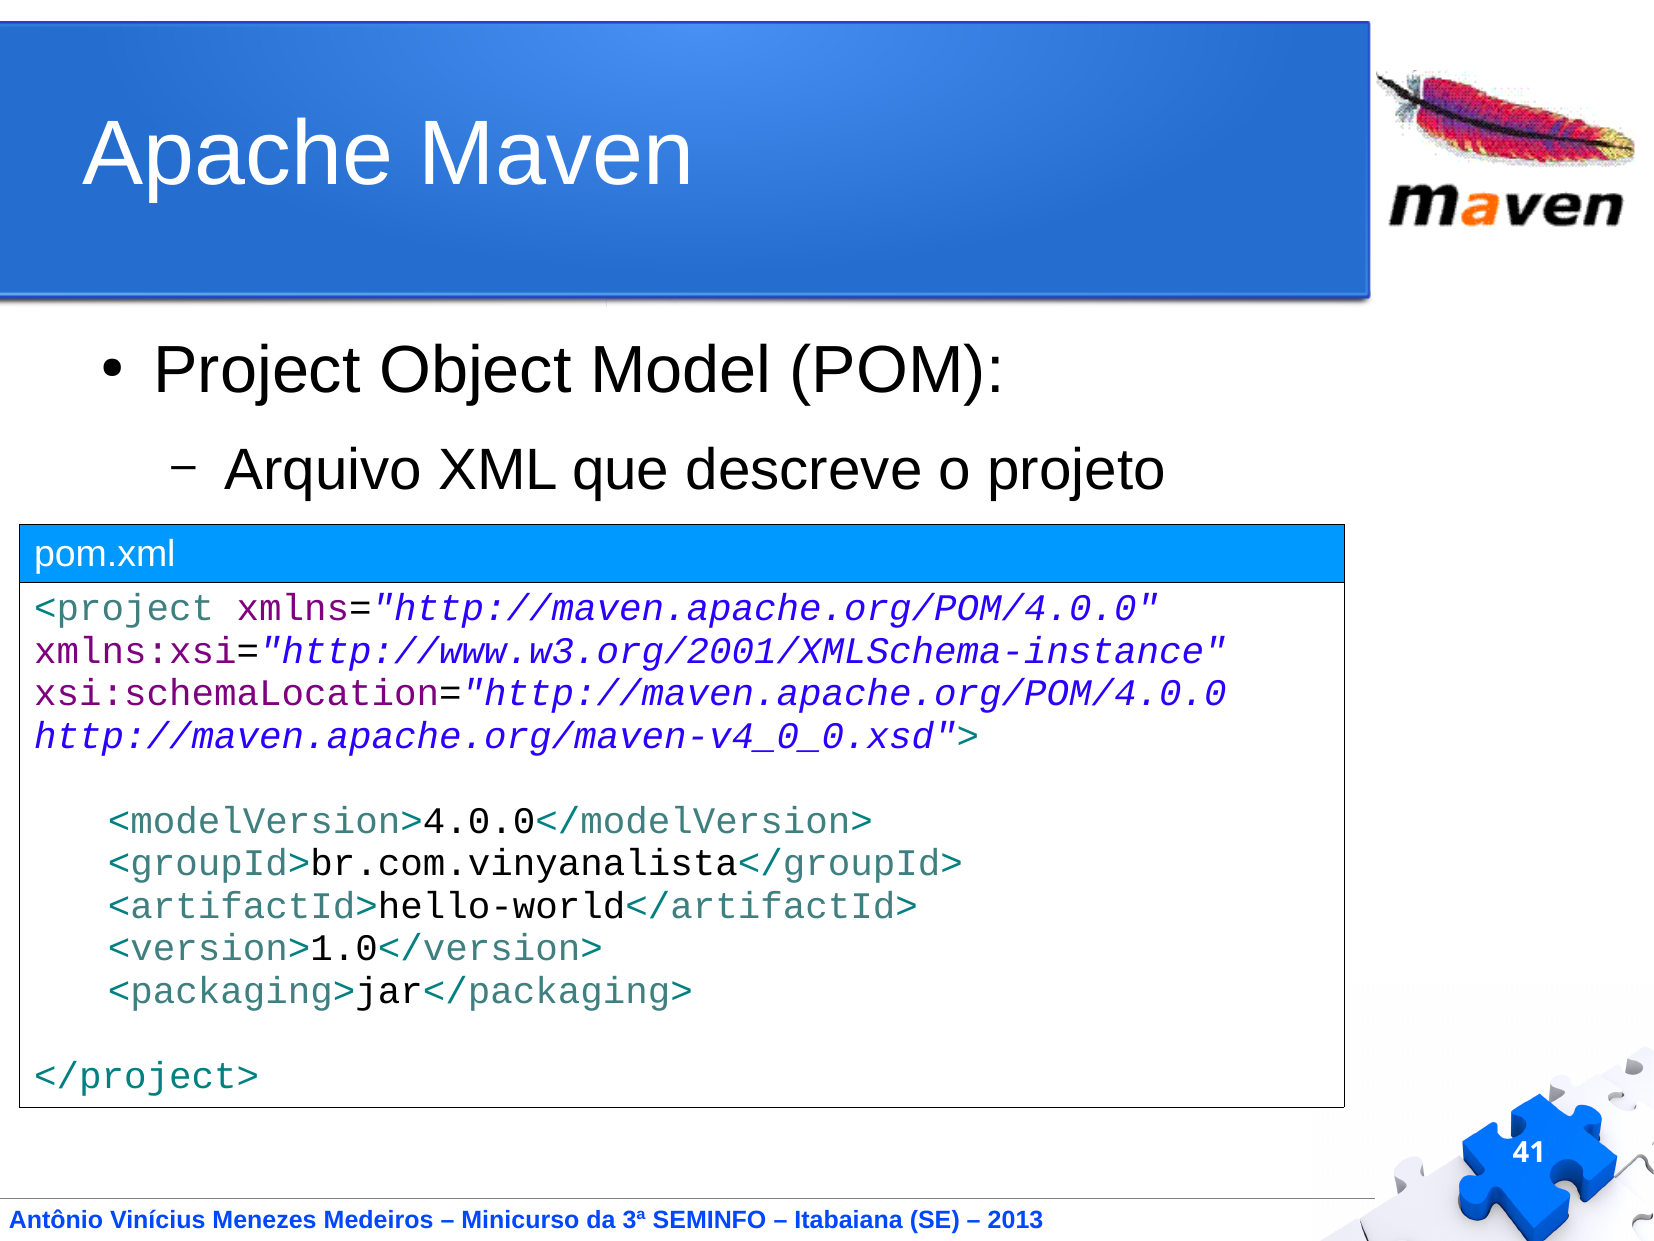

# Apache Maven
Project Object Model (POM):
Arquivo XML que descreve o projeto
| pom.xml |
| --- |
| <project xmlns="http://maven.apache.org/POM/4.0.0" xmlns:xsi="http://www.w3.org/2001/XMLSchema-instance" xsi:schemaLocation="http://maven.apache.org/POM/4.0.0 http://maven.apache.org/maven-v4\_0\_0.xsd"> <modelVersion>4.0.0</modelVersion> <groupId>br.com.vinyanalista</groupId> <artifactId>hello-world</artifactId> <version>1.0</version> <packaging>jar</packaging> </project> |
41